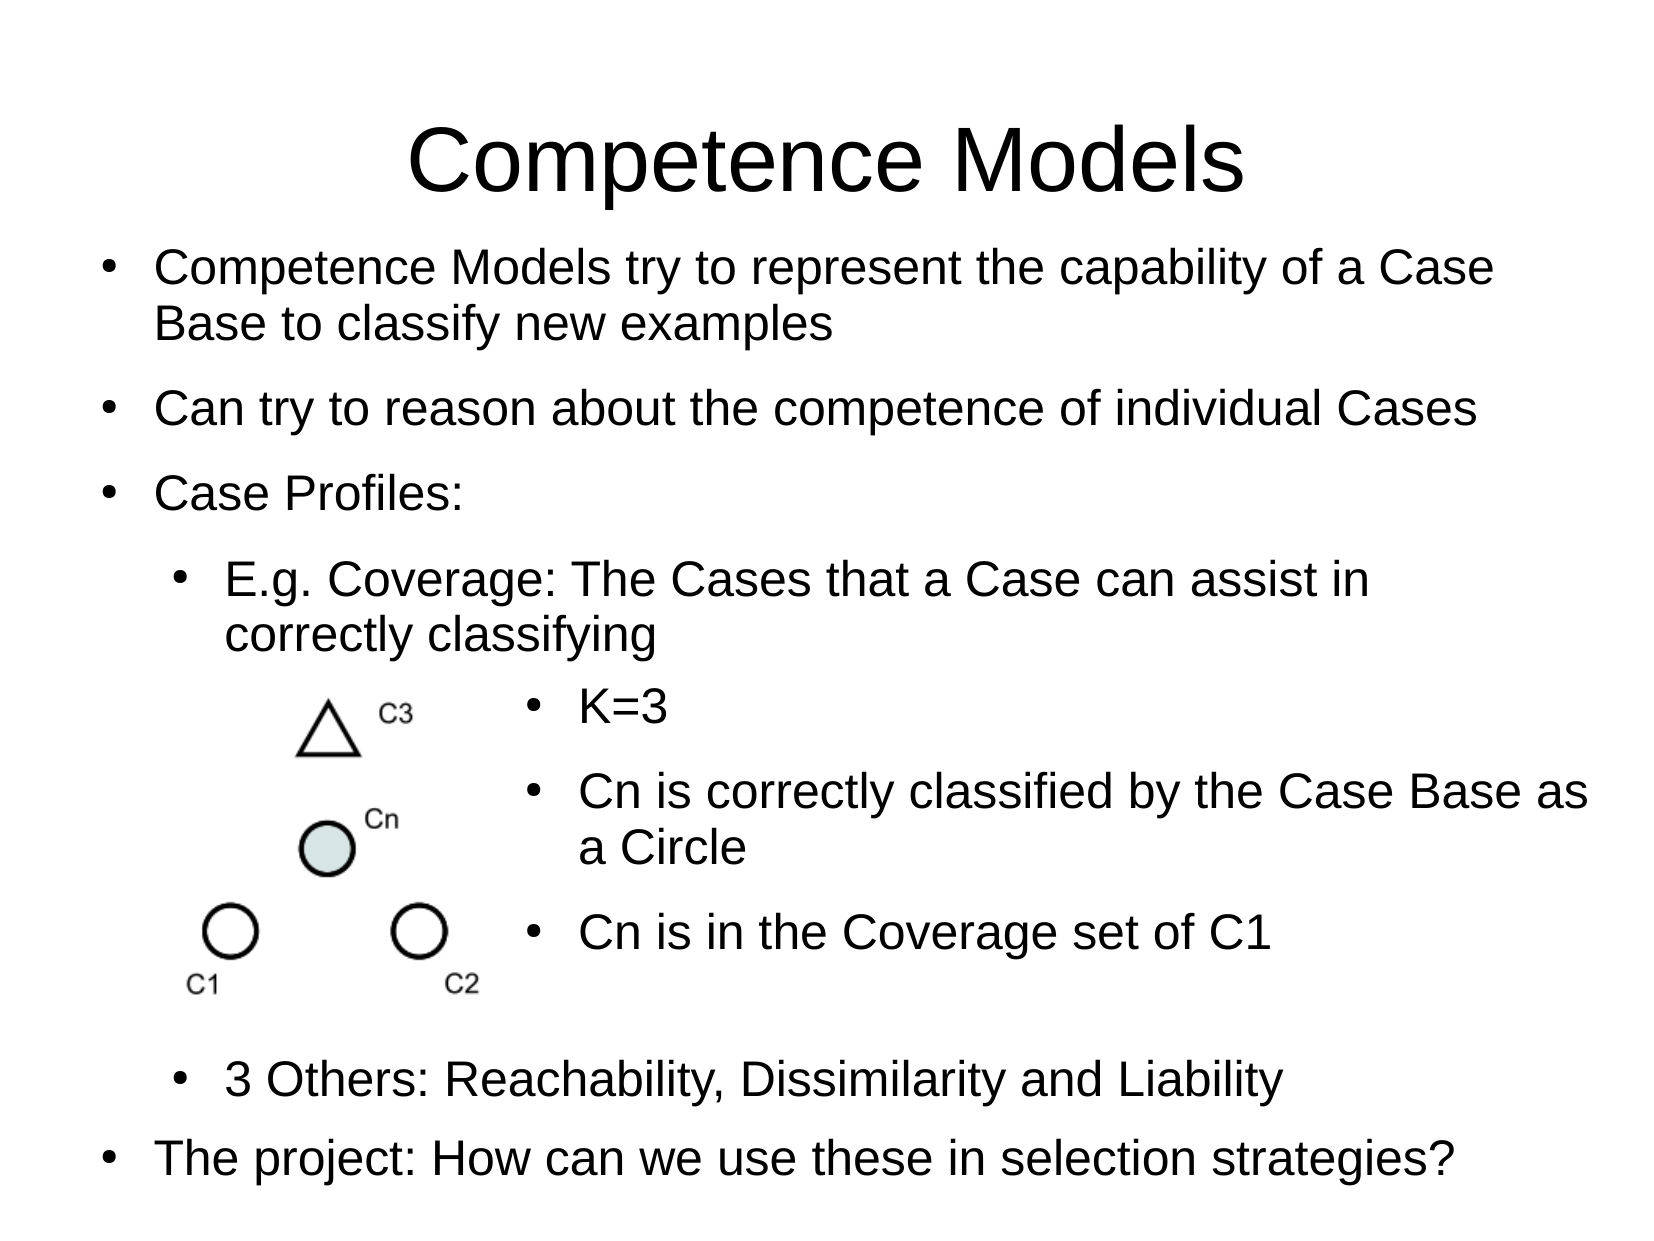

Competence Models
# Competence Models try to represent the capability of a Case Base to classify new examples
Can try to reason about the competence of individual Cases
Case Profiles:
E.g. Coverage: The Cases that a Case can assist in correctly classifying
K=3
Cn is correctly classified by the Case Base as a Circle
Cn is in the Coverage set of C1
3 Others: Reachability, Dissimilarity and Liability
The project: How can we use these in selection strategies?